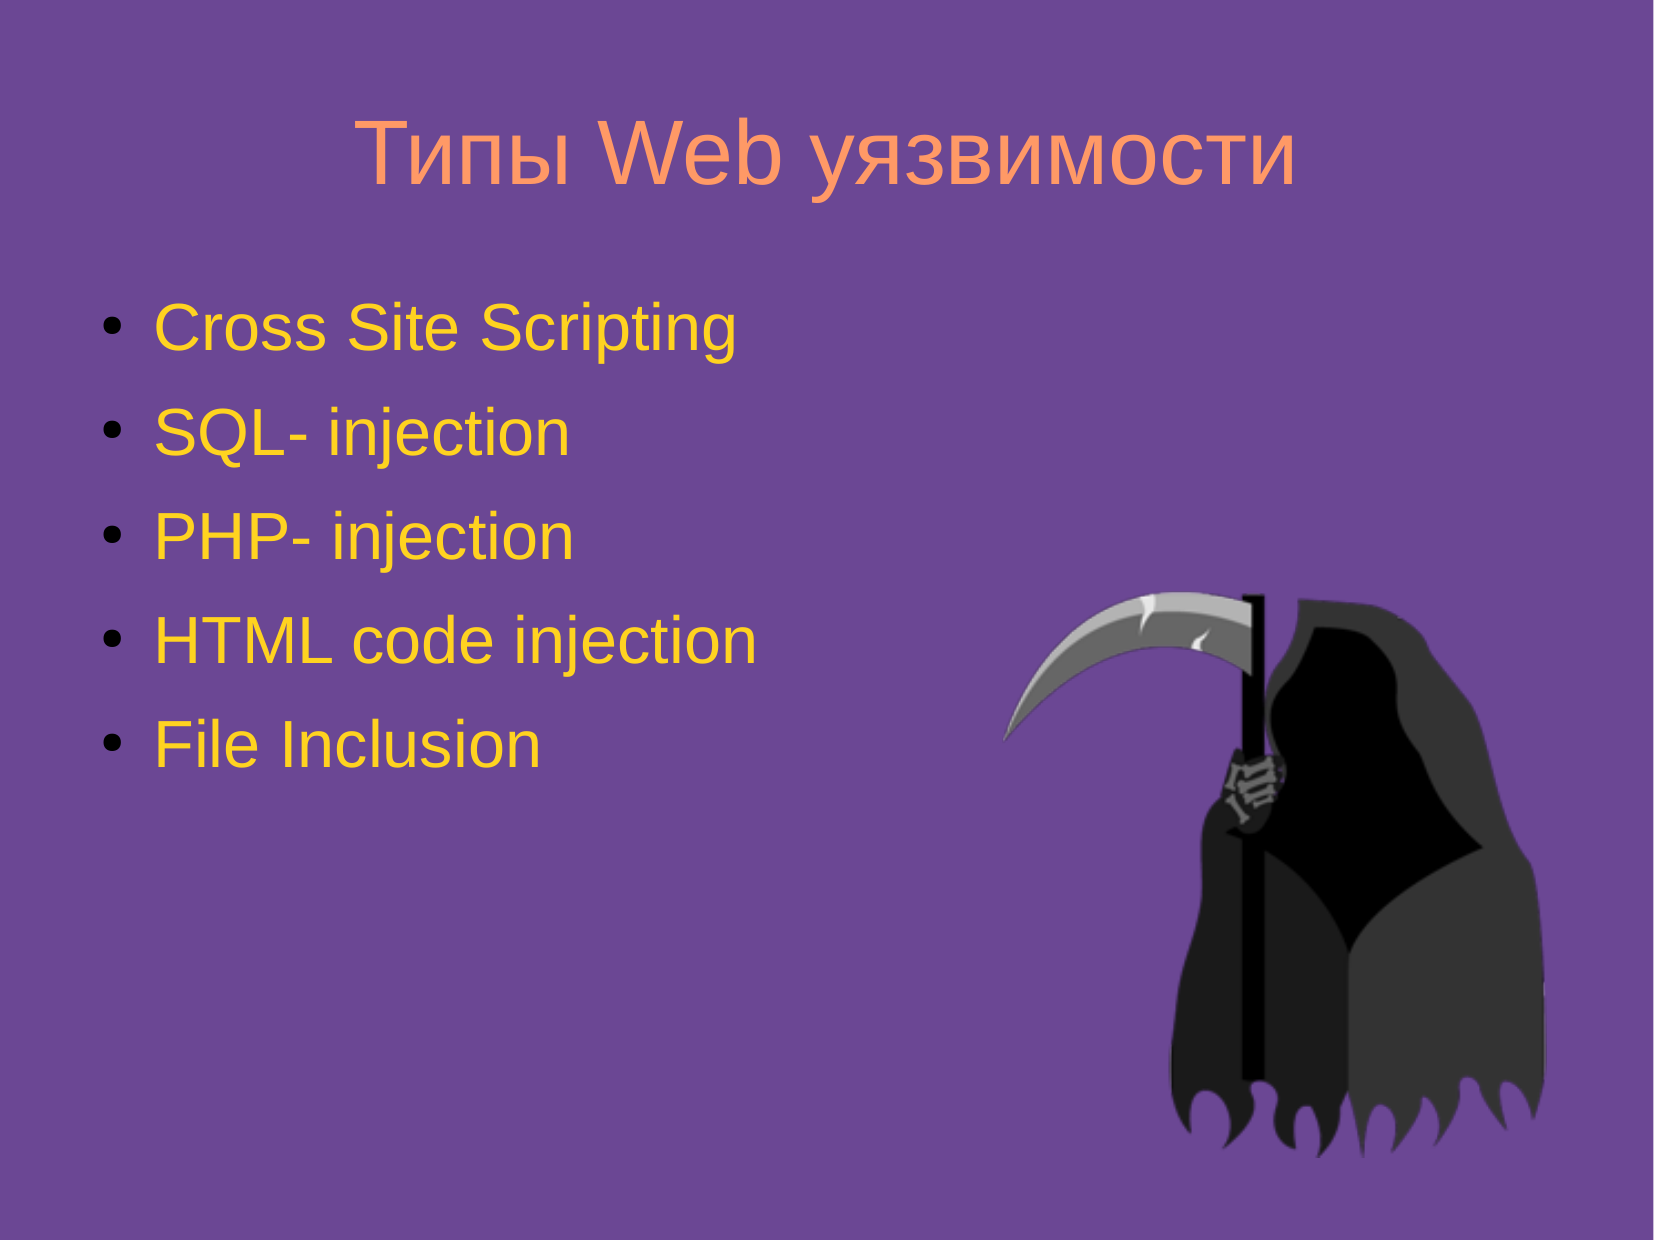

# Типы Web уязвимости
Cross Site Scripting
SQL- injection
PHP- injection
HTML code injection
File Inclusion